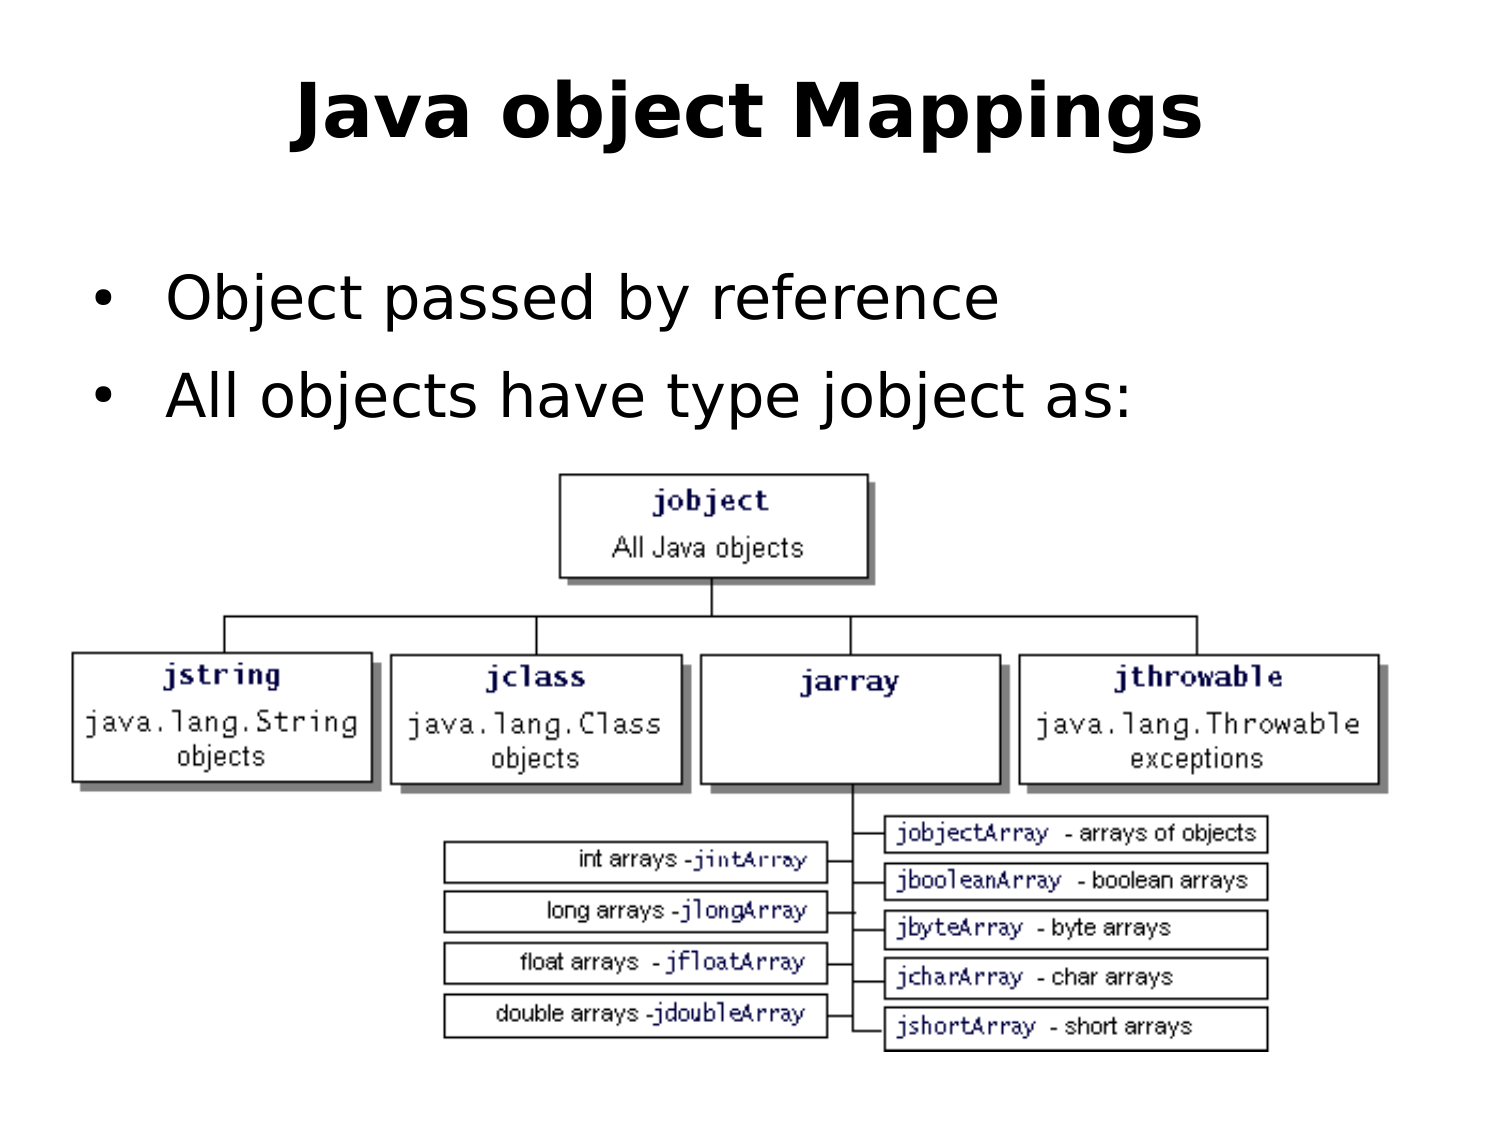

# Java object Mappings
 Object passed by reference
 All objects have type jobject as: